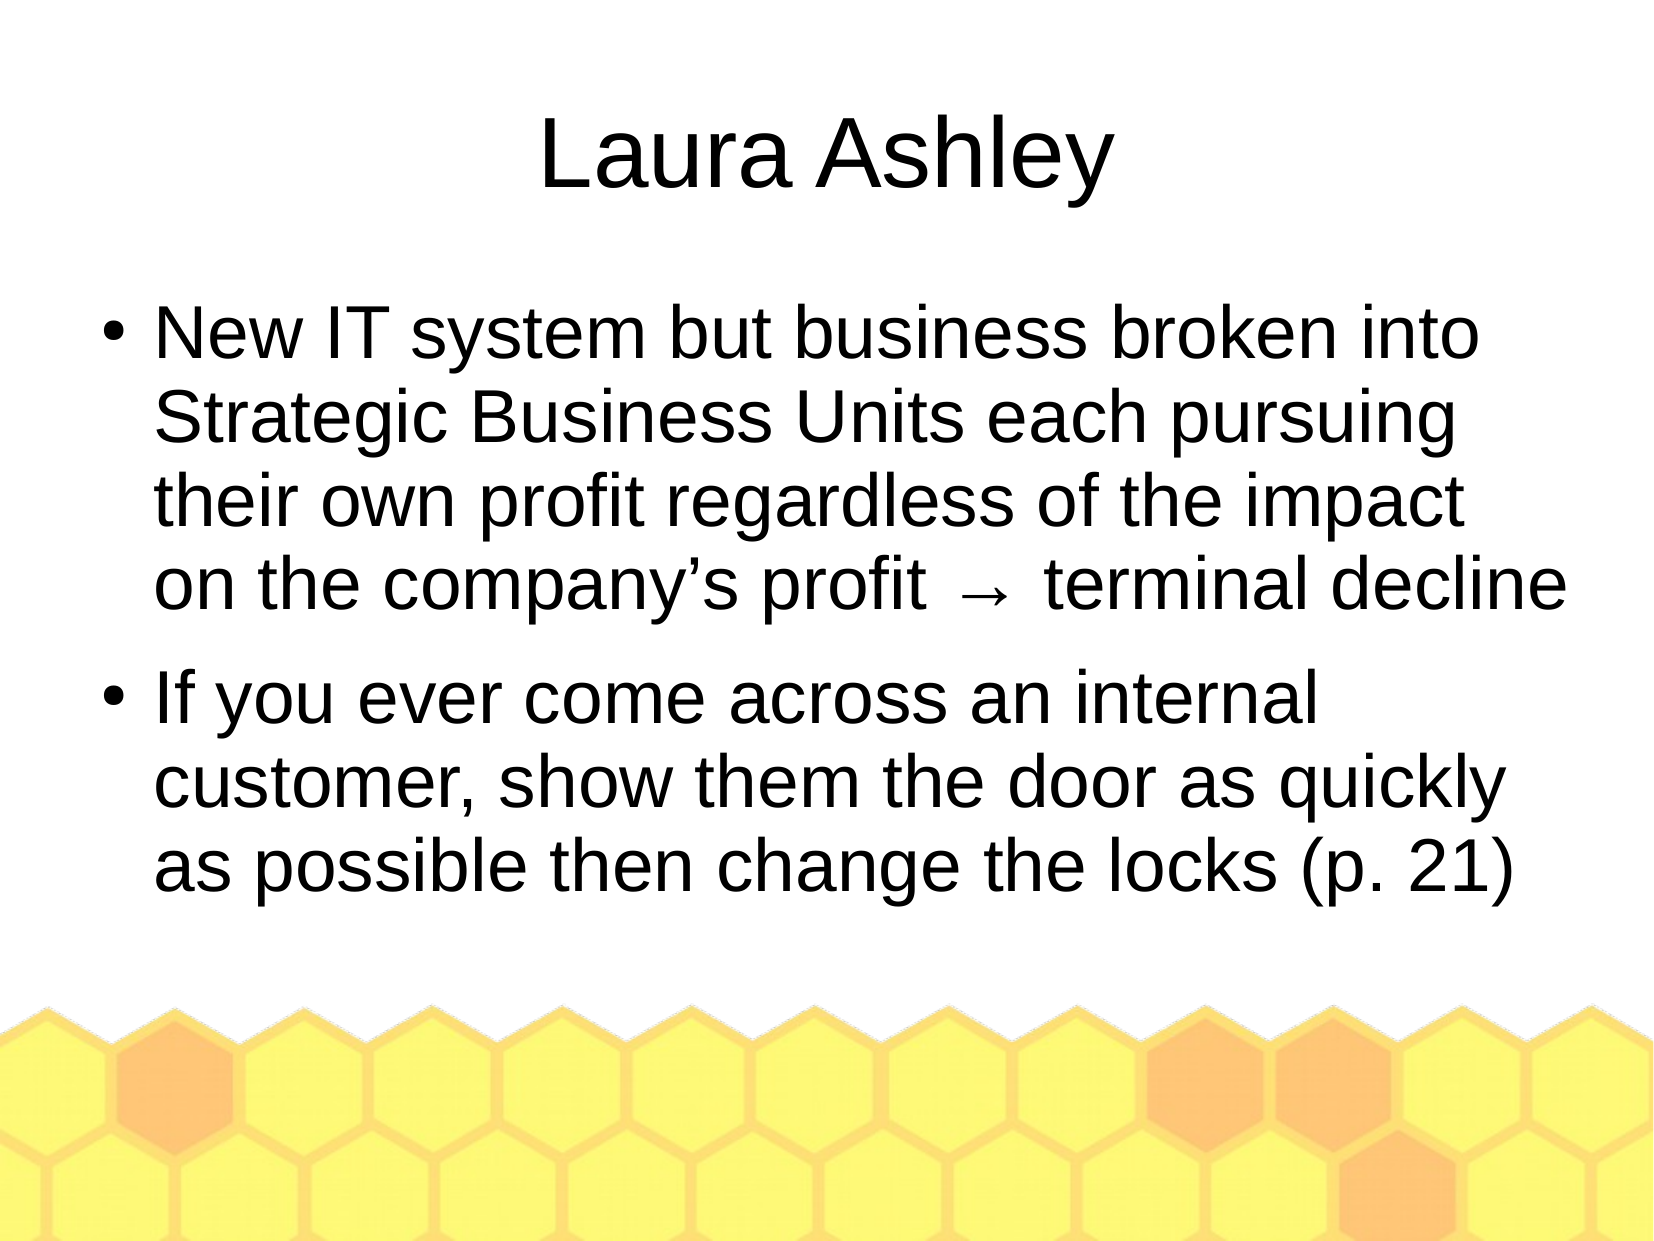

# Laura Ashley
New IT system but business broken into Strategic Business Units each pursuing their own profit regardless of the impact on the company’s profit → terminal decline
If you ever come across an internal customer, show them the door as quickly as possible then change the locks (p. 21)